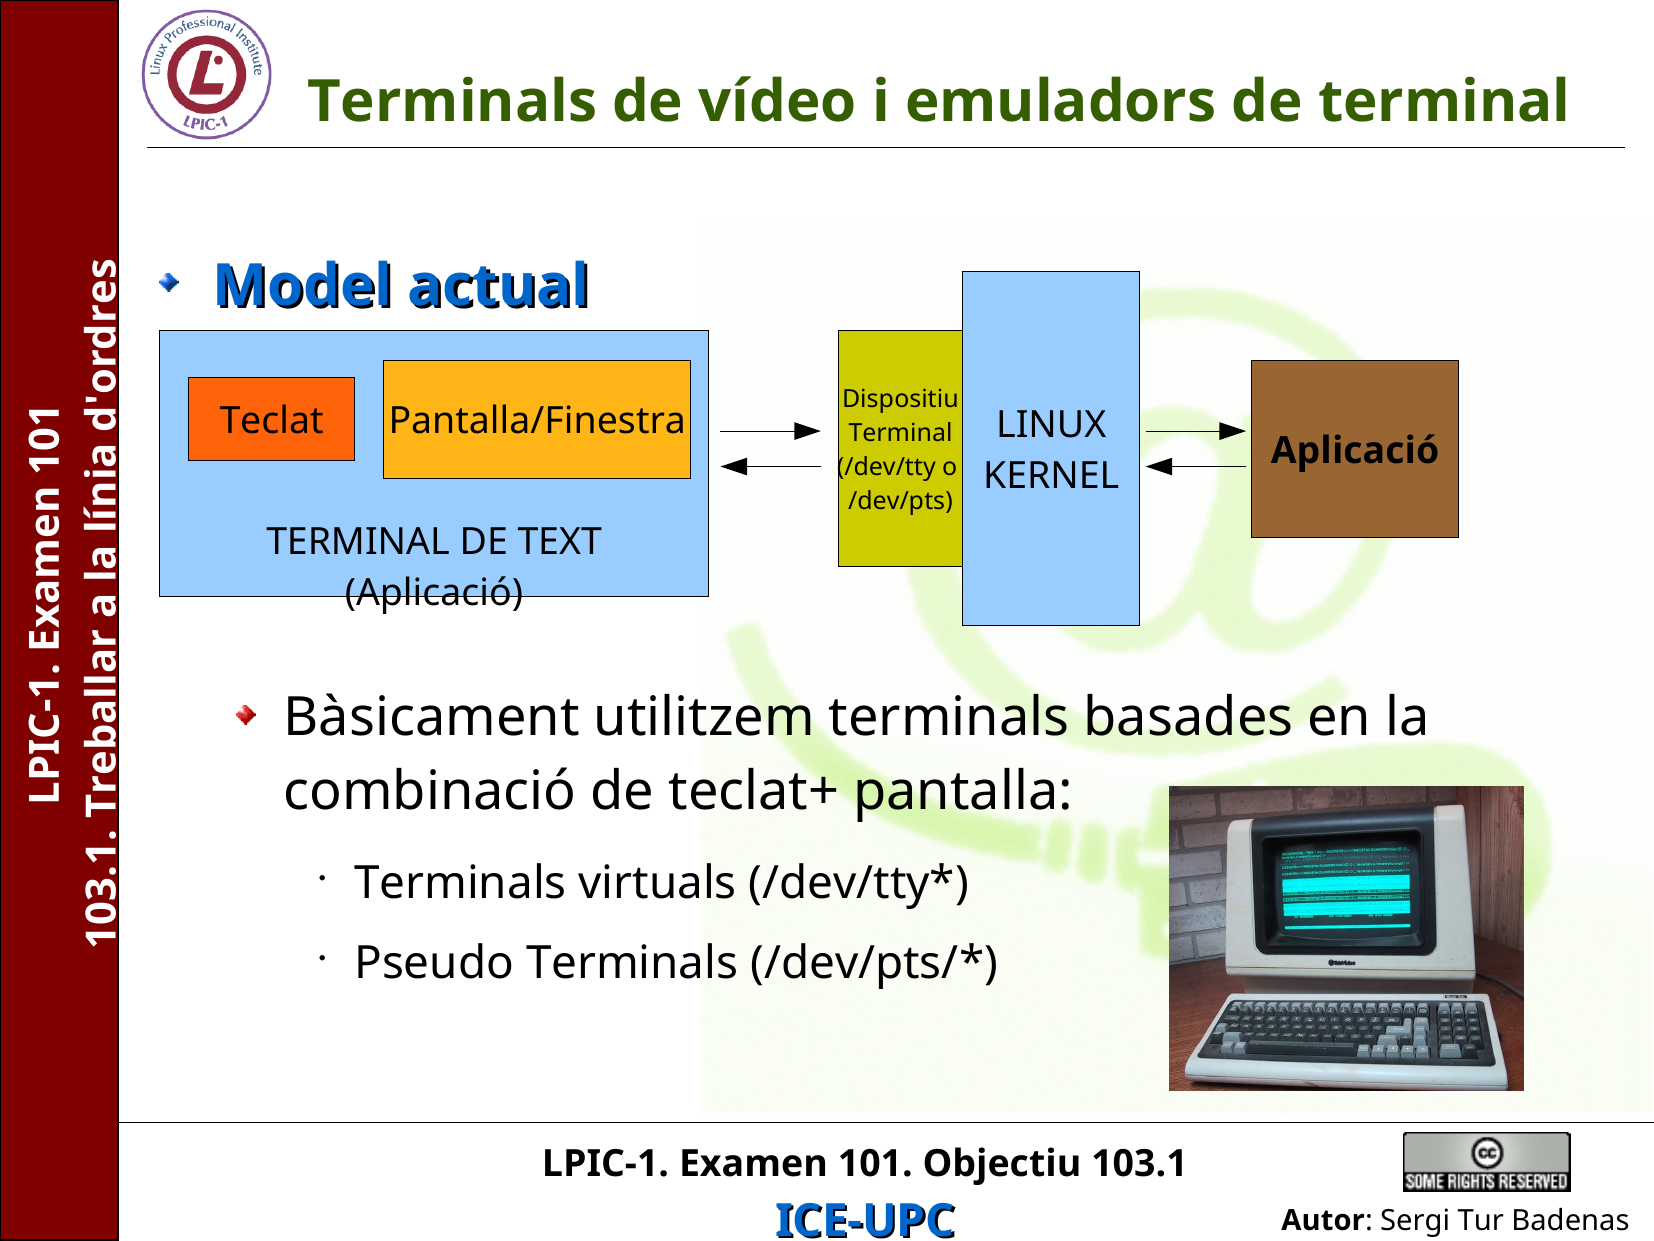

# Terminals de vídeo i emuladors de terminal
Model actual
Bàsicament utilitzem terminals basades en la combinació de teclat+ pantalla:
Terminals virtuals (/dev/tty*)
Pseudo Terminals (/dev/pts/*)
LINUX
KERNEL
TERMINAL DE TEXT
(Aplicació)
Pantalla/Finestra
Teclat
Dispositiu
Terminal
(/dev/tty o
/dev/pts)
Aplicació